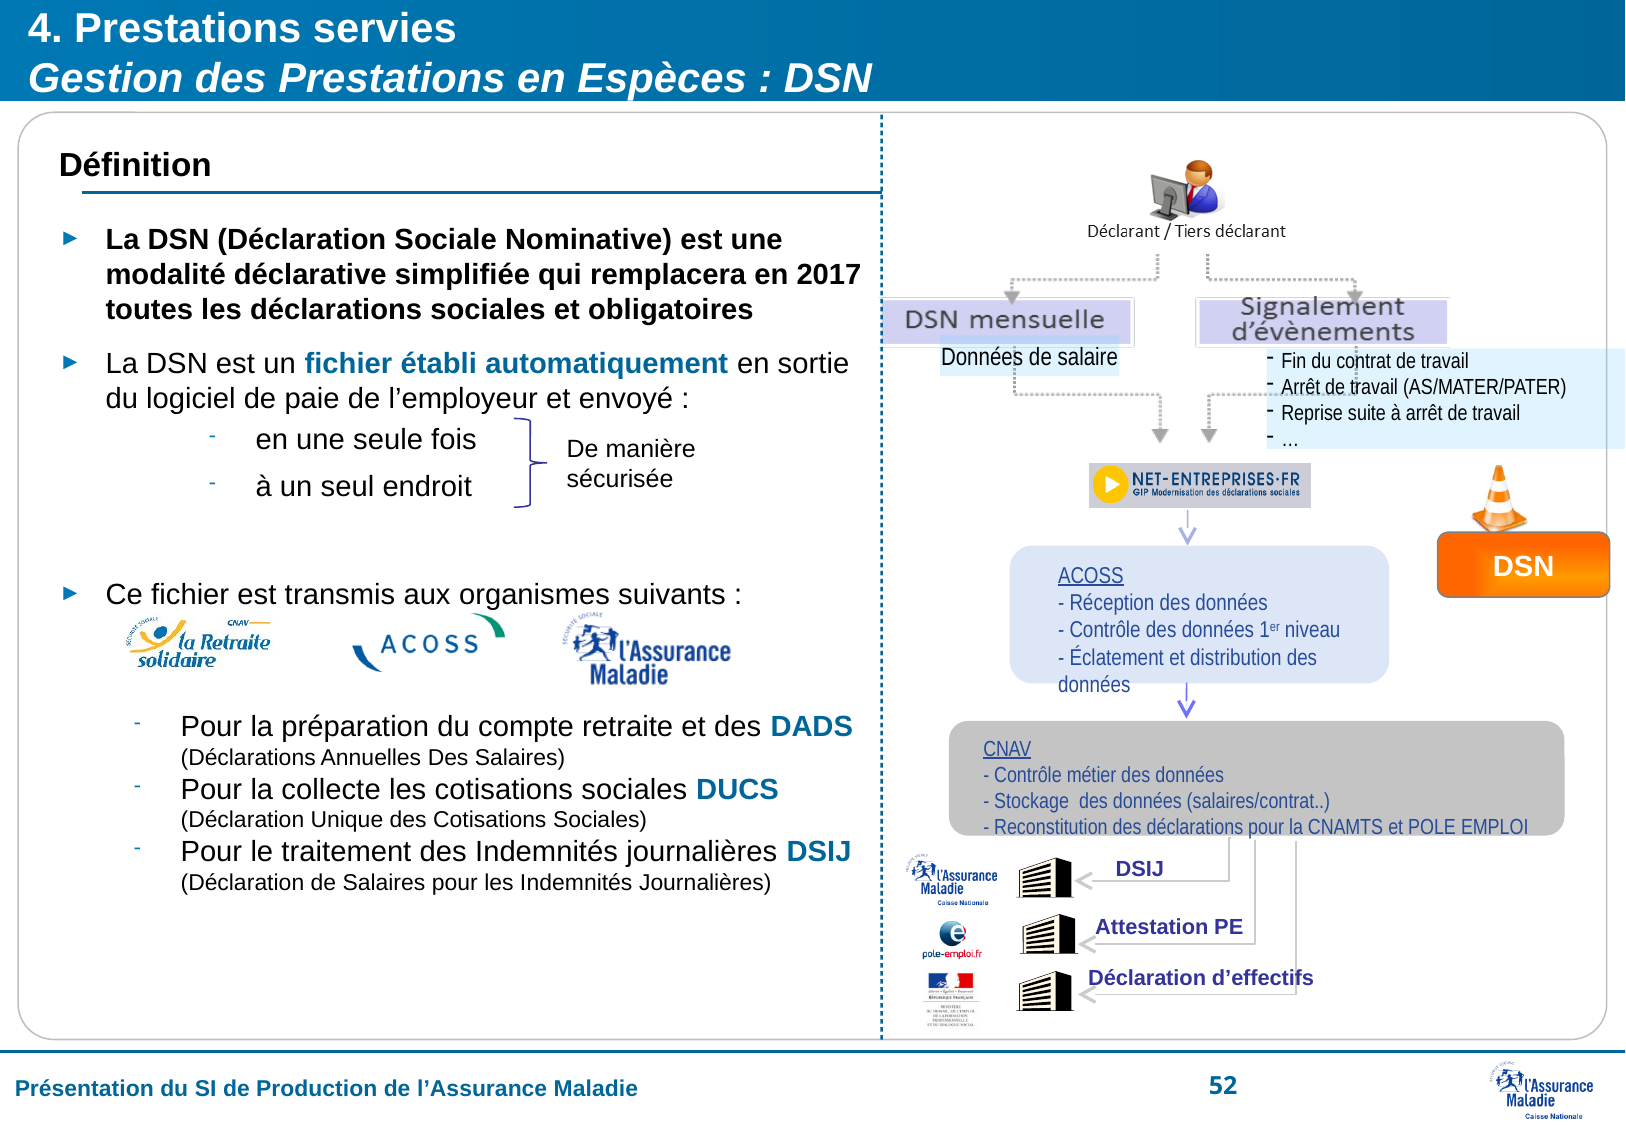

# 4. Prestations servies Gestion des Prestations en Espèces : DSN
Définition
La DSN (Déclaration Sociale Nominative) est une modalité déclarative simplifiée qui remplacera en 2017 toutes les déclarations sociales et obligatoires
La DSN est un fichier établi automatiquement en sortie du logiciel de paie de l’employeur et envoyé :
en une seule fois
à un seul endroit
Ce fichier est transmis aux organismes suivants :
Pour la préparation du compte retraite et des DADS (Déclarations Annuelles Des Salaires)
Pour la collecte les cotisations sociales DUCS (Déclaration Unique des Cotisations Sociales)
Pour le traitement des Indemnités journalières DSIJ (Déclaration de Salaires pour les Indemnités Journalières)
Données de salaire
Fin du contrat de travail
Arrêt de travail (AS/MATER/PATER)
Reprise suite à arrêt de travail
…
De manière
sécurisée
DSN
ACOSS
- Réception des données
- Contrôle des données 1er niveau
- Éclatement et distribution des données
CNAV
- Contrôle métier des données
- Stockage des données (salaires/contrat..)
- Reconstitution des déclarations pour la CNAMTS et POLE EMPLOI
DSIJ
Attestation PE
Déclaration d’effectifs